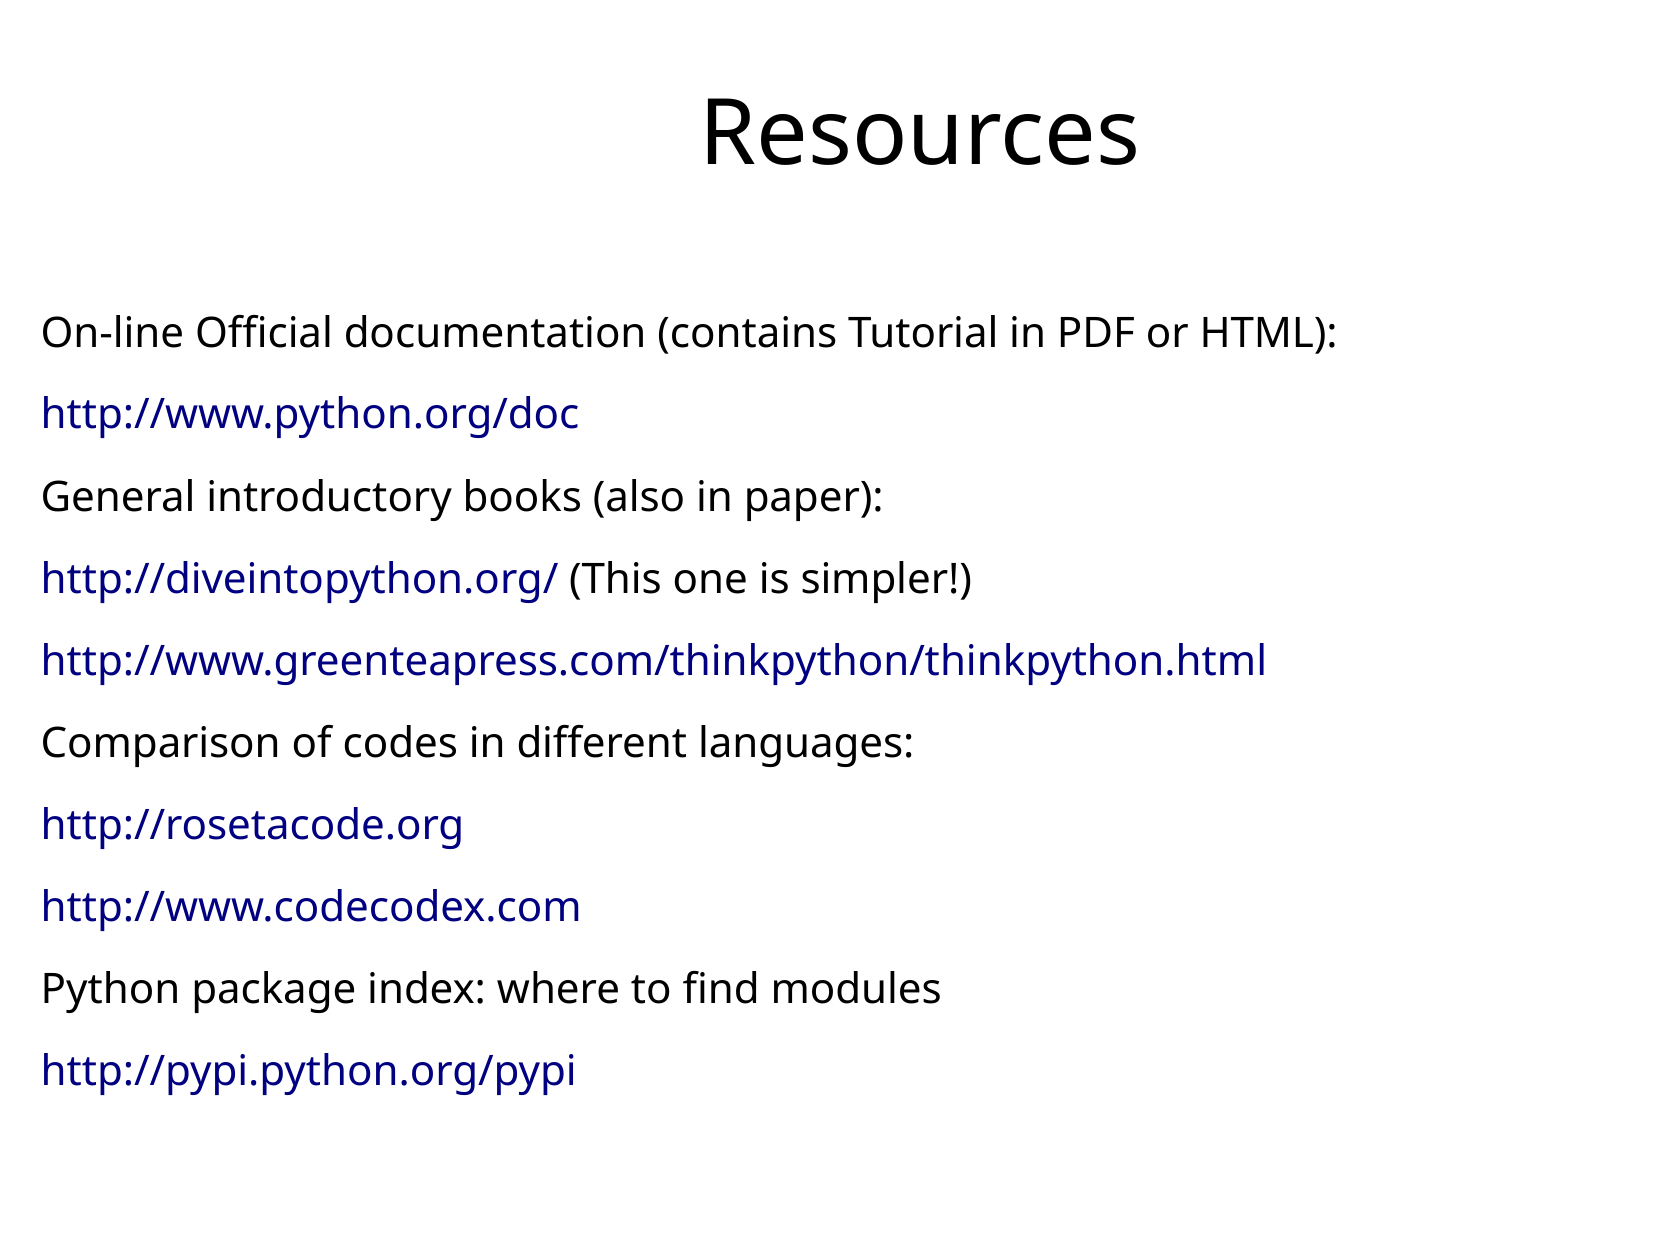

# Resources
On-line Official documentation (contains Tutorial in PDF or HTML):
http://www.python.org/doc
General introductory books (also in paper):
http://diveintopython.org/ (This one is simpler!)
http://www.greenteapress.com/thinkpython/thinkpython.html
Comparison of codes in different languages:
http://rosetacode.org
http://www.codecodex.com
Python package index: where to find modules
http://pypi.python.org/pypi